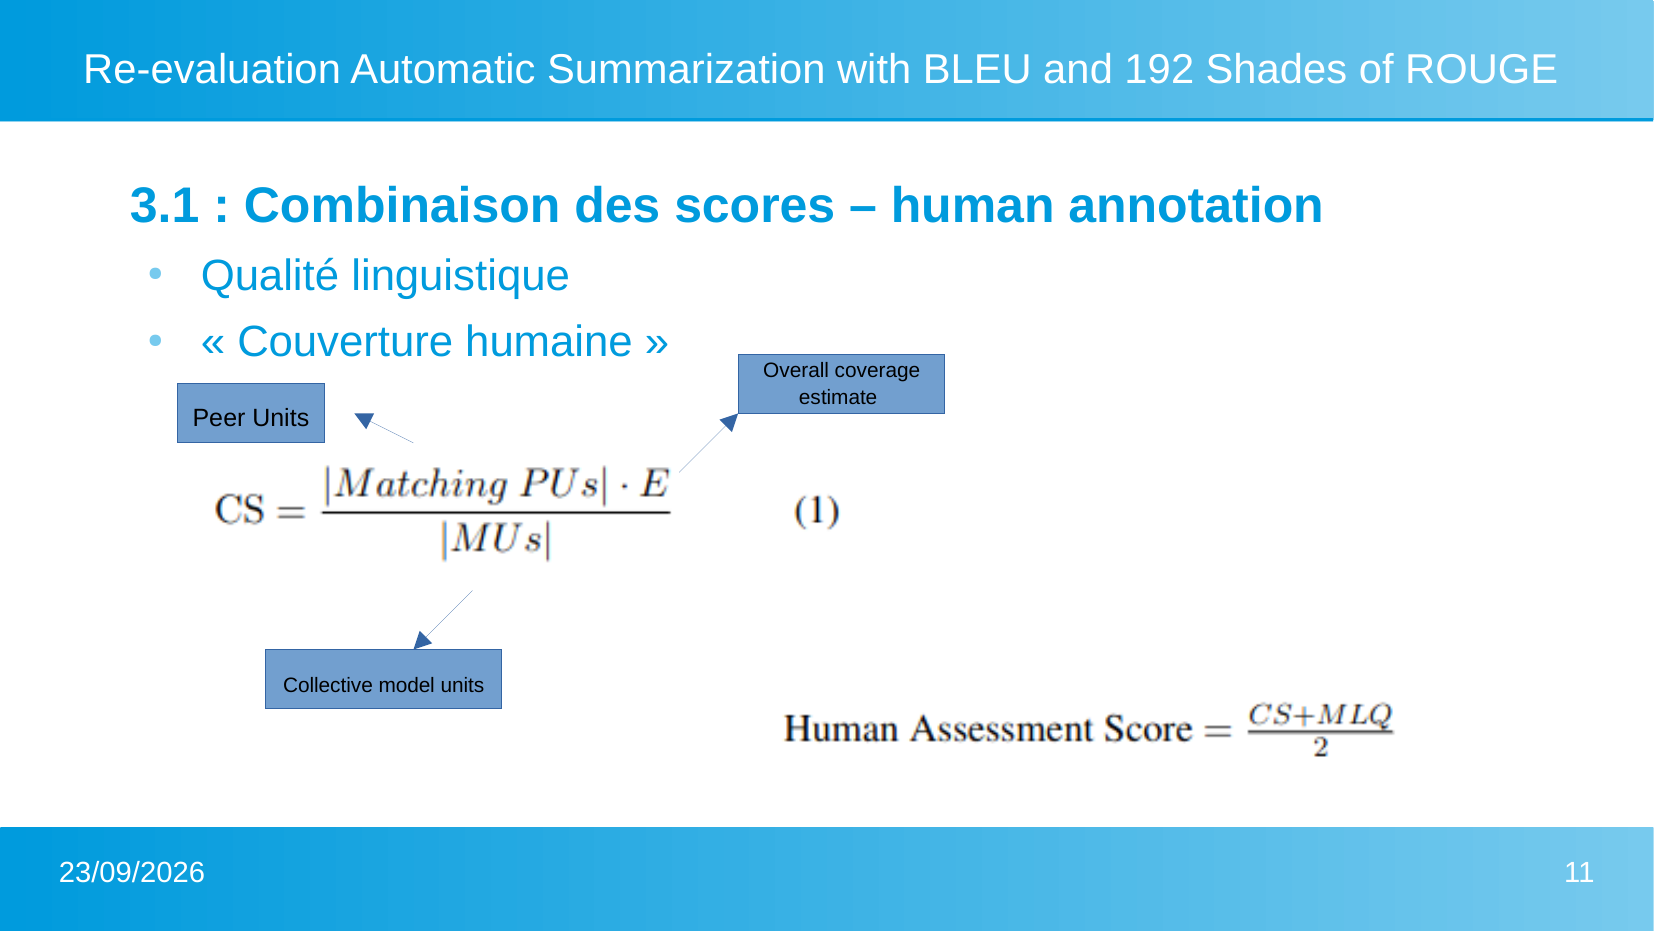

# Re-evaluation Automatic Summarization with BLEU and 192 Shades of ROUGE
3.1 : Combinaison des scores – human annotation
Qualité linguistique
« Couverture humaine »
Overall coverage estimate
Peer Units
Collective model units
11